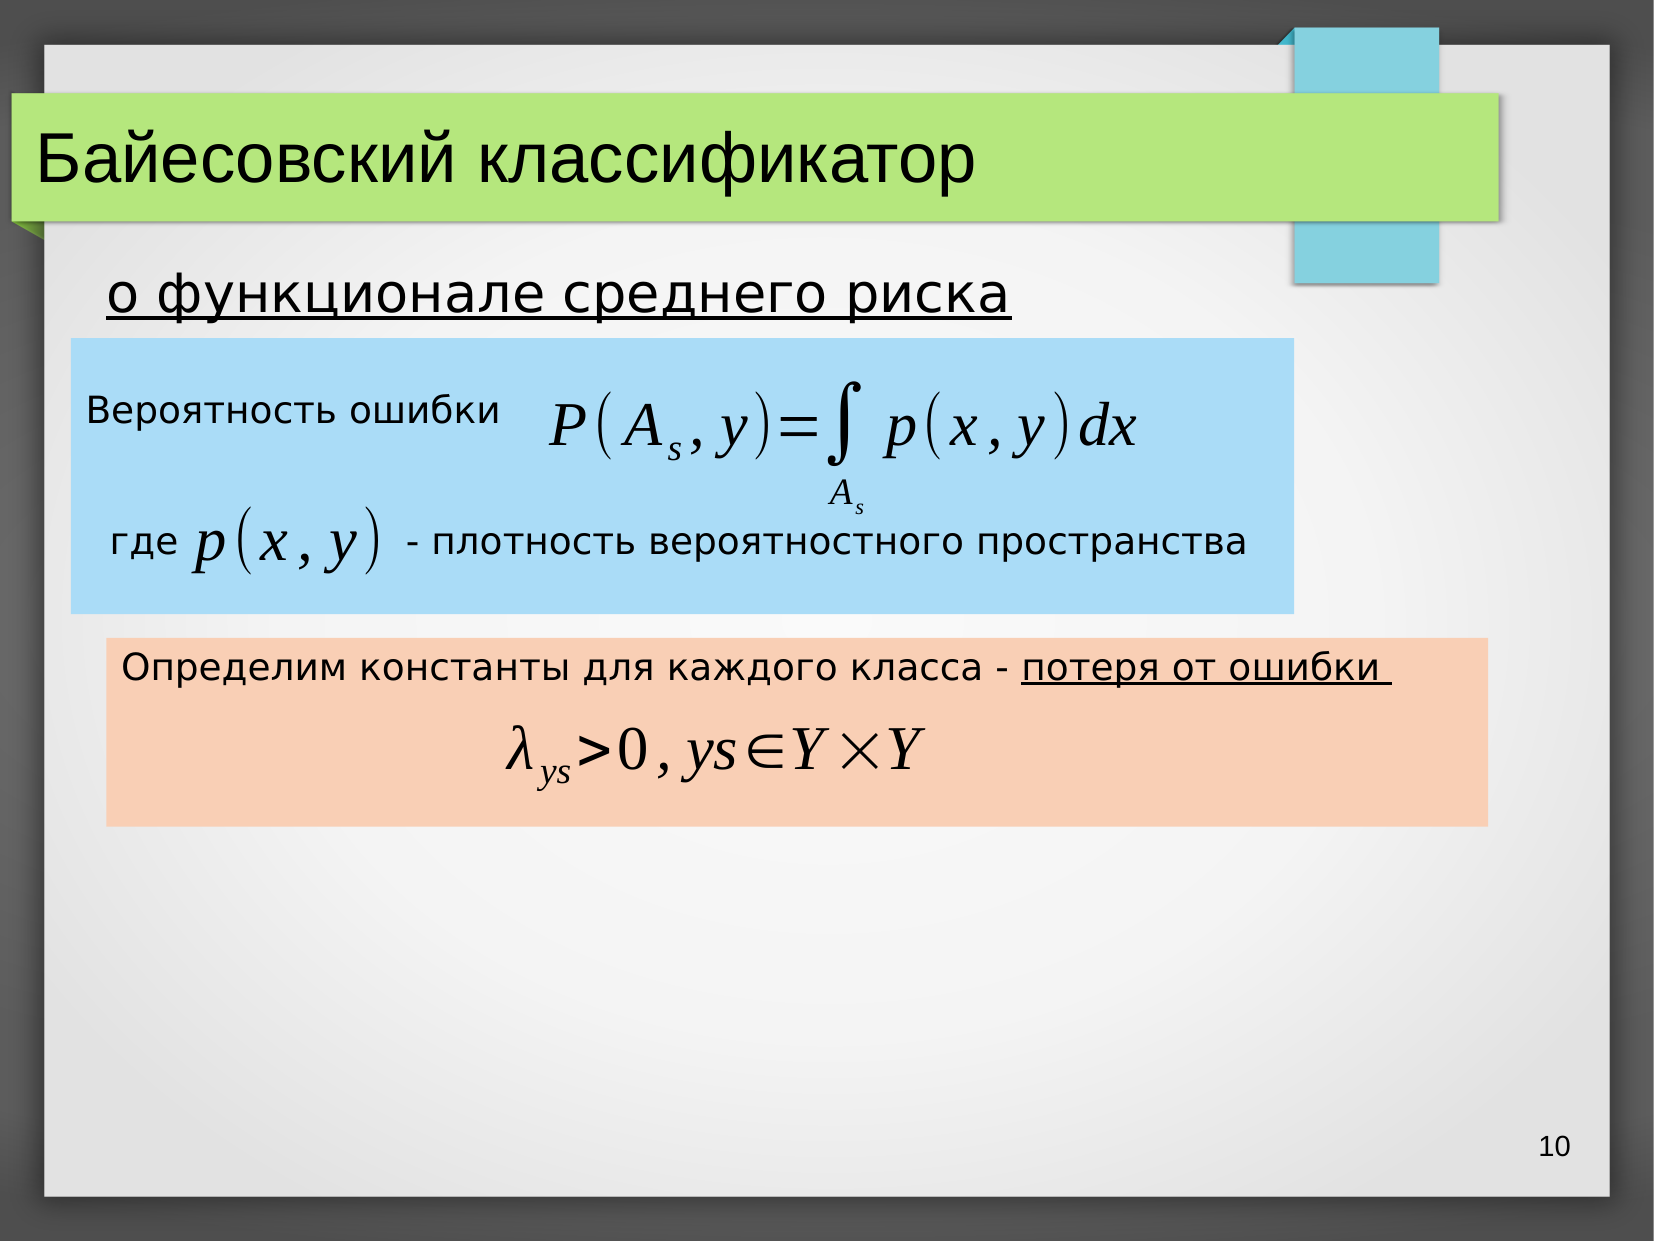

Байесовский классификатор
# о функционале среднего риска
Вероятность ошибки
 где - плотность вероятностного пространства
Определим константы для каждого класса - потеря от ошибки
10